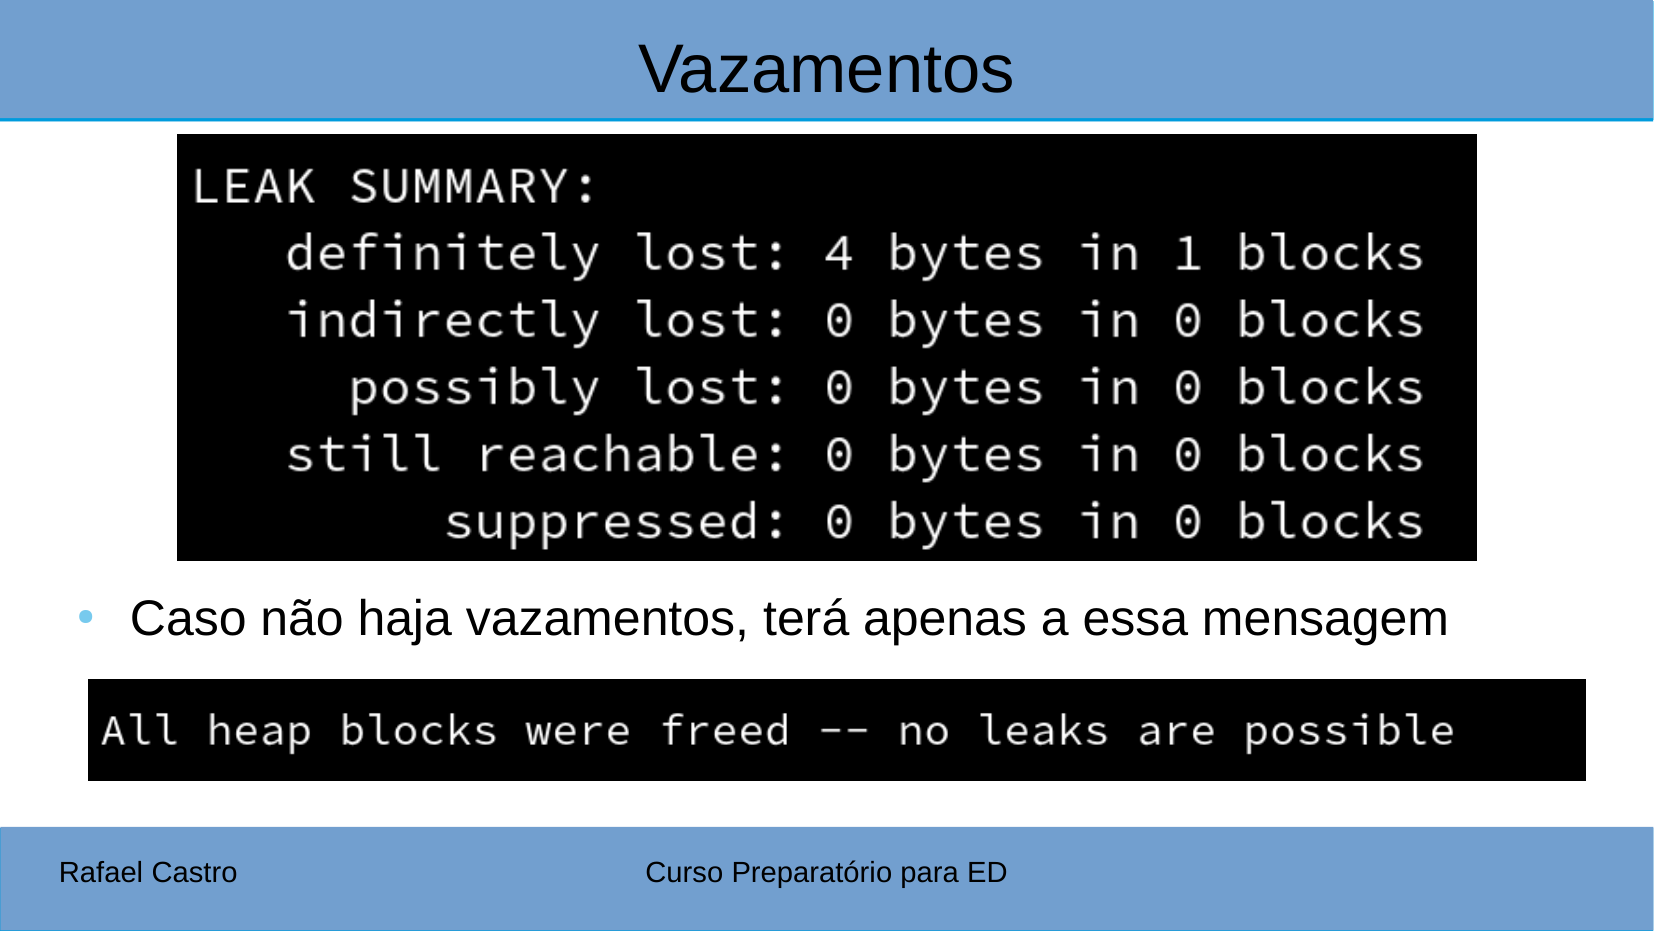

# Vazamentos
Caso não haja vazamentos, terá apenas a essa mensagem
Curso Preparatório para ED